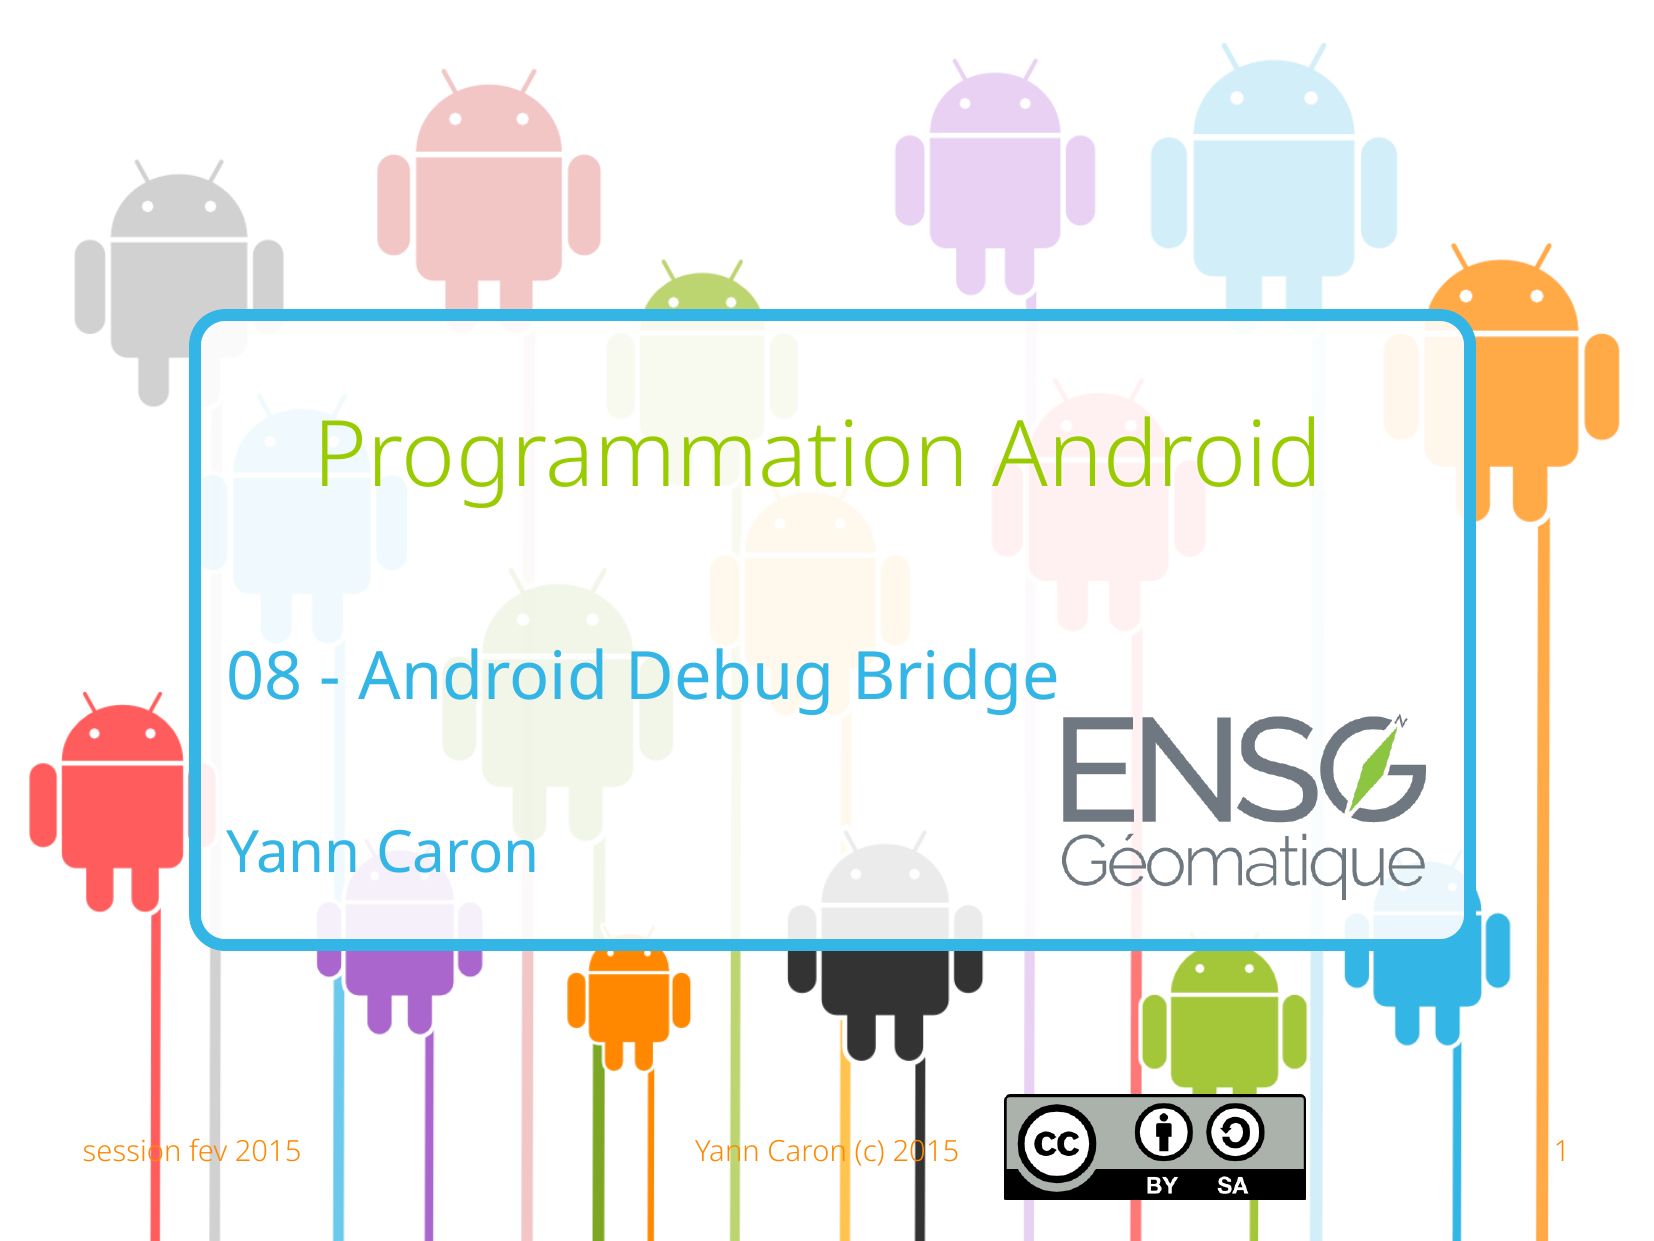

# Programmation Android
08 - Android Debug Bridge
Yann Caron
session fev 2015
Yann Caron (c) 2015
1